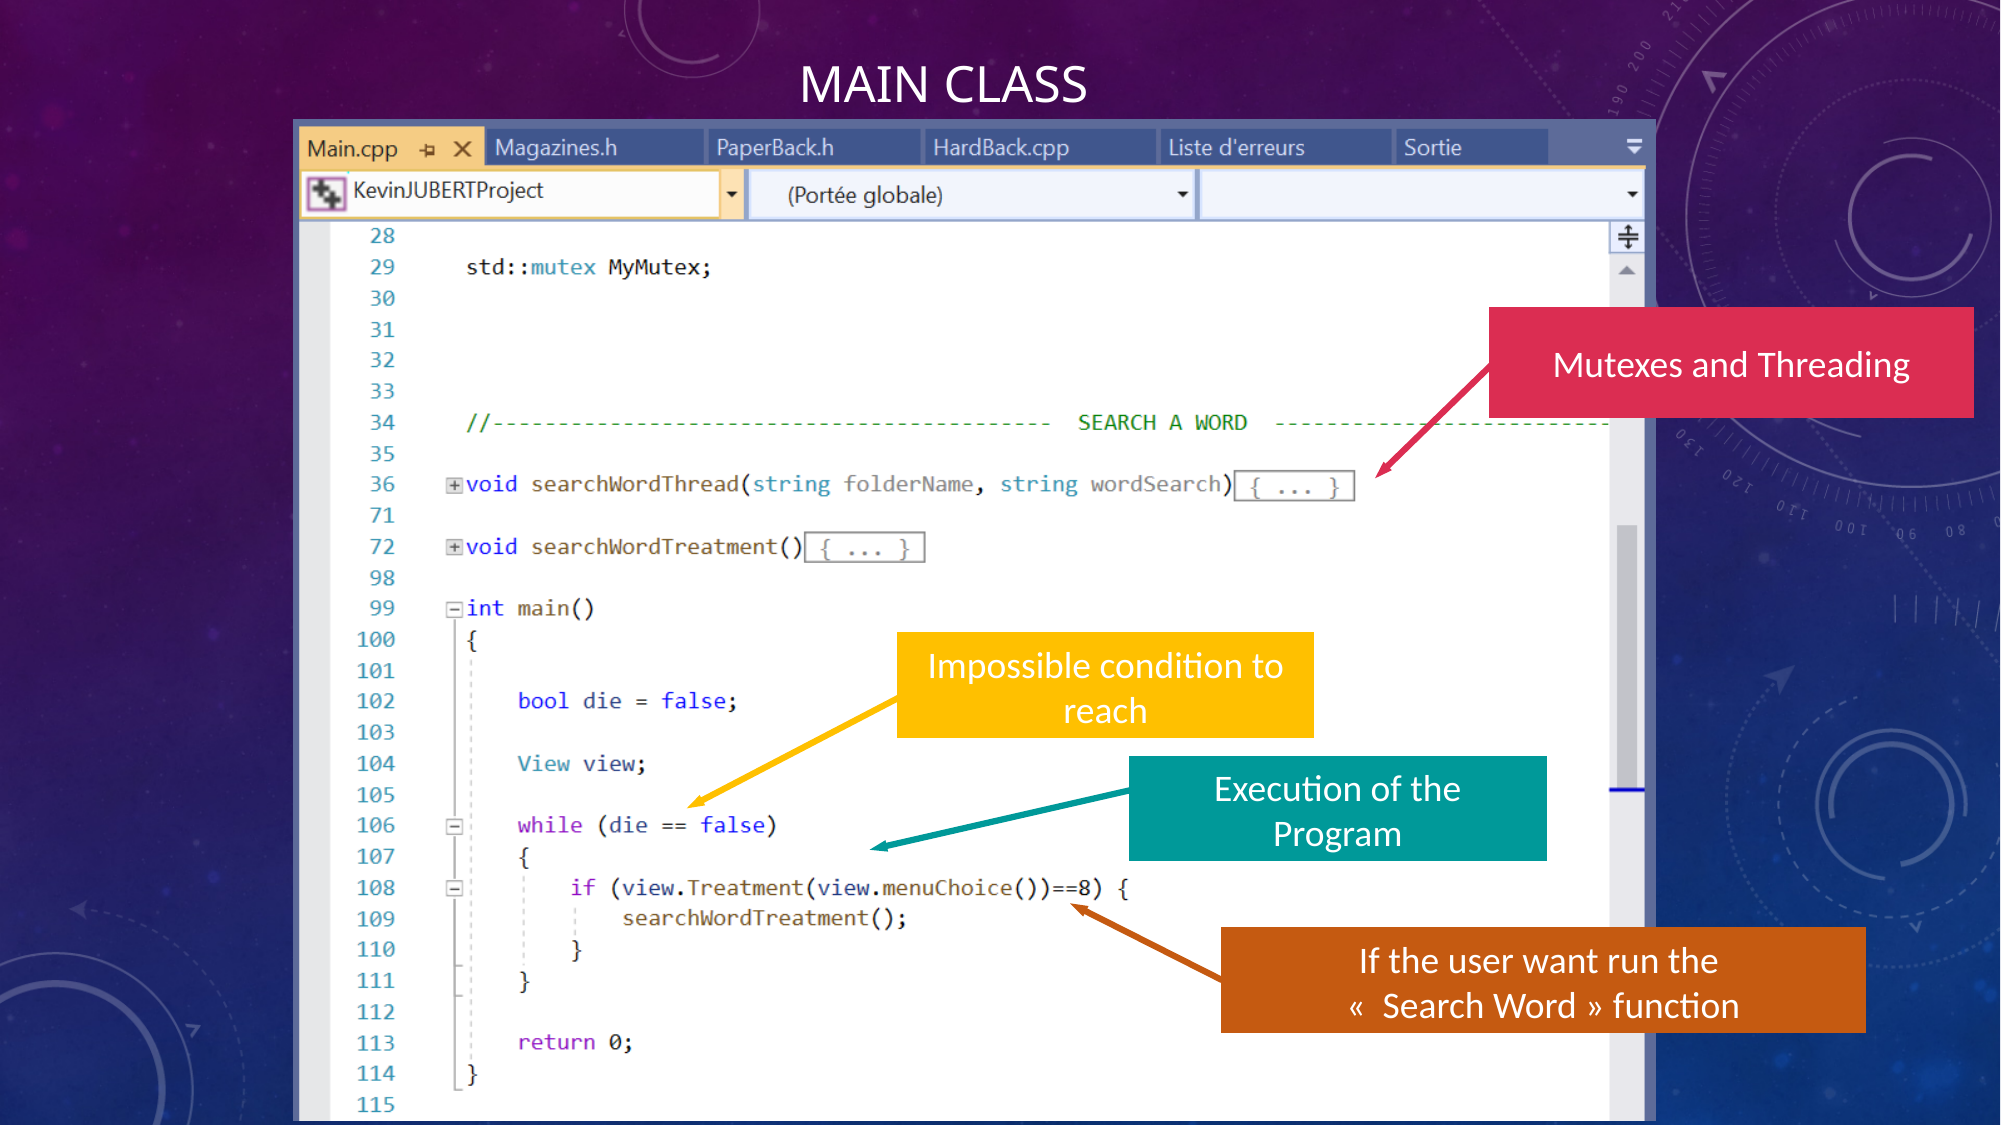

# Main class
Mutexes and Threading
Impossible condition to reach
Execution of the Program
If the user want run the
«  Search Word » function